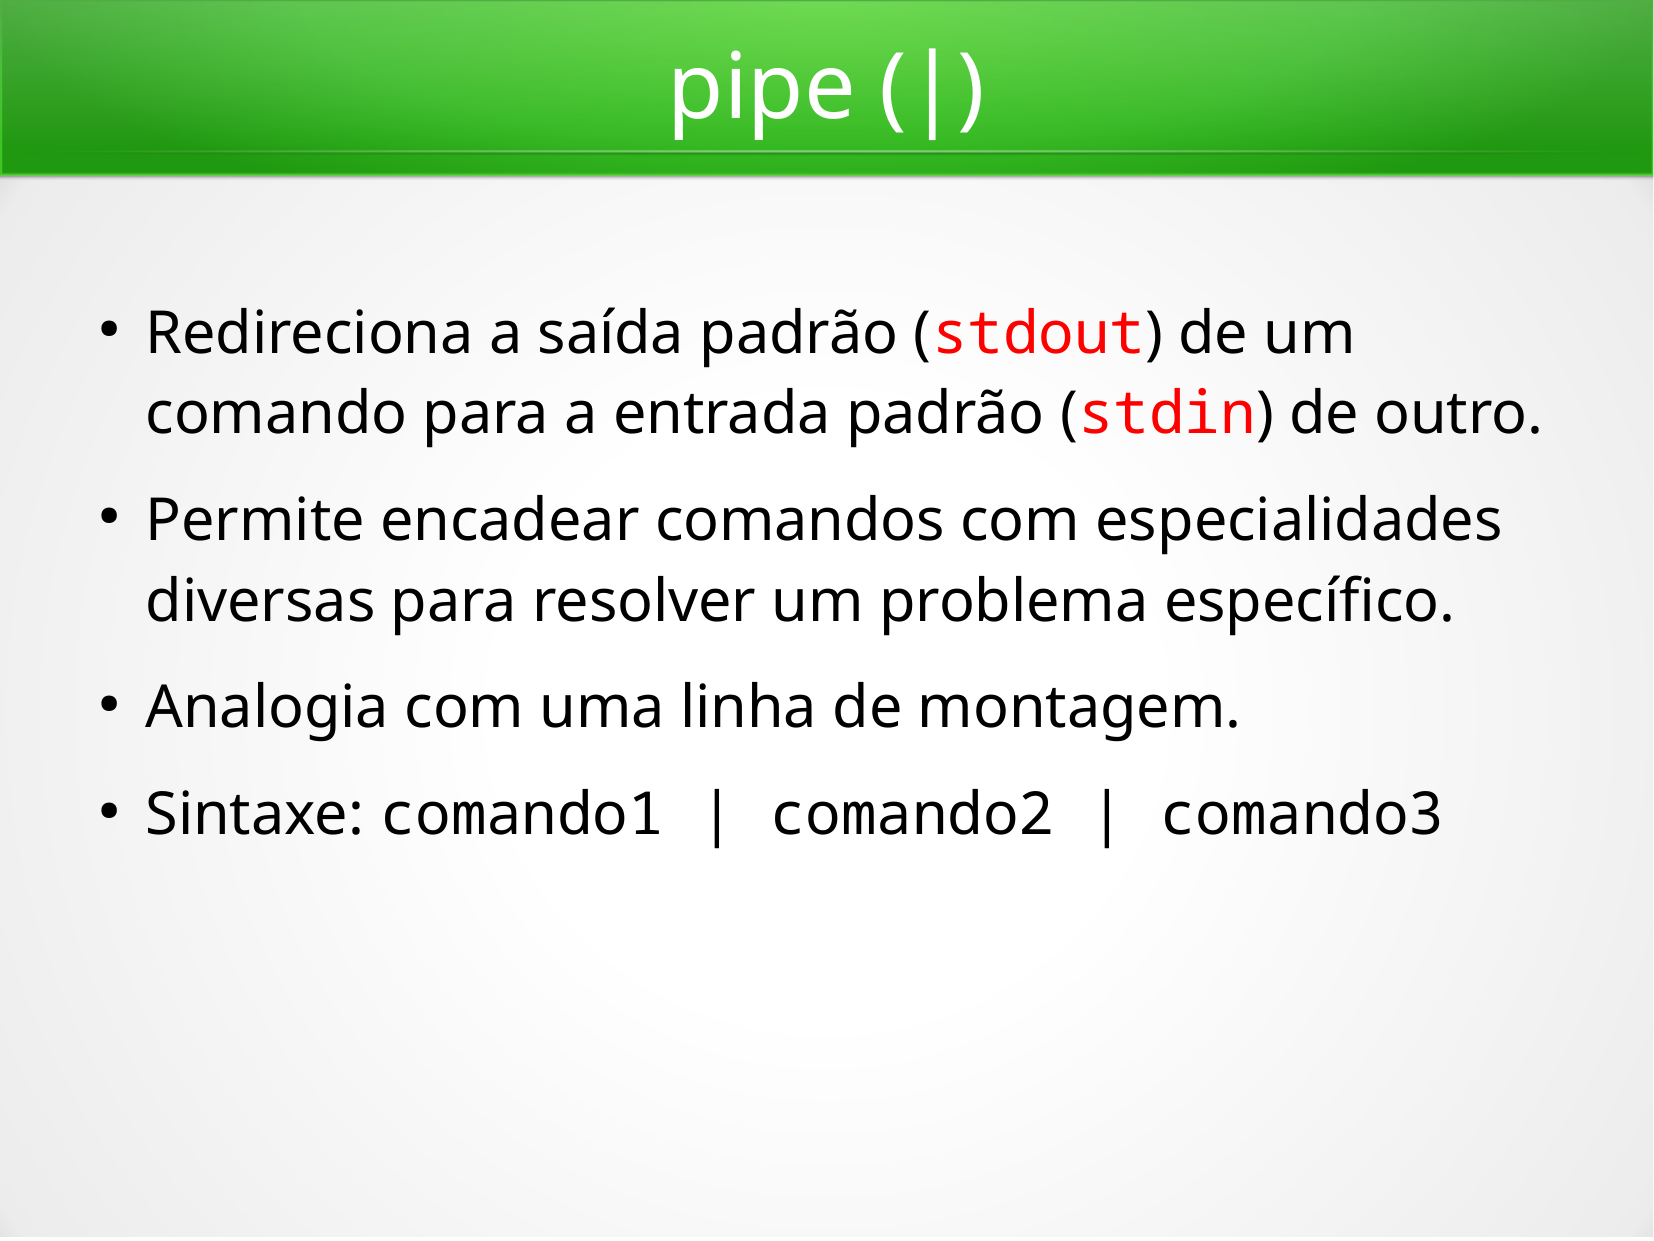

# pipe (|)
Redireciona a saída padrão (stdout) de um comando para a entrada padrão (stdin) de outro.
Permite encadear comandos com especialidades diversas para resolver um problema específico.
Analogia com uma linha de montagem.
Sintaxe: comando1 | comando2 | comando3